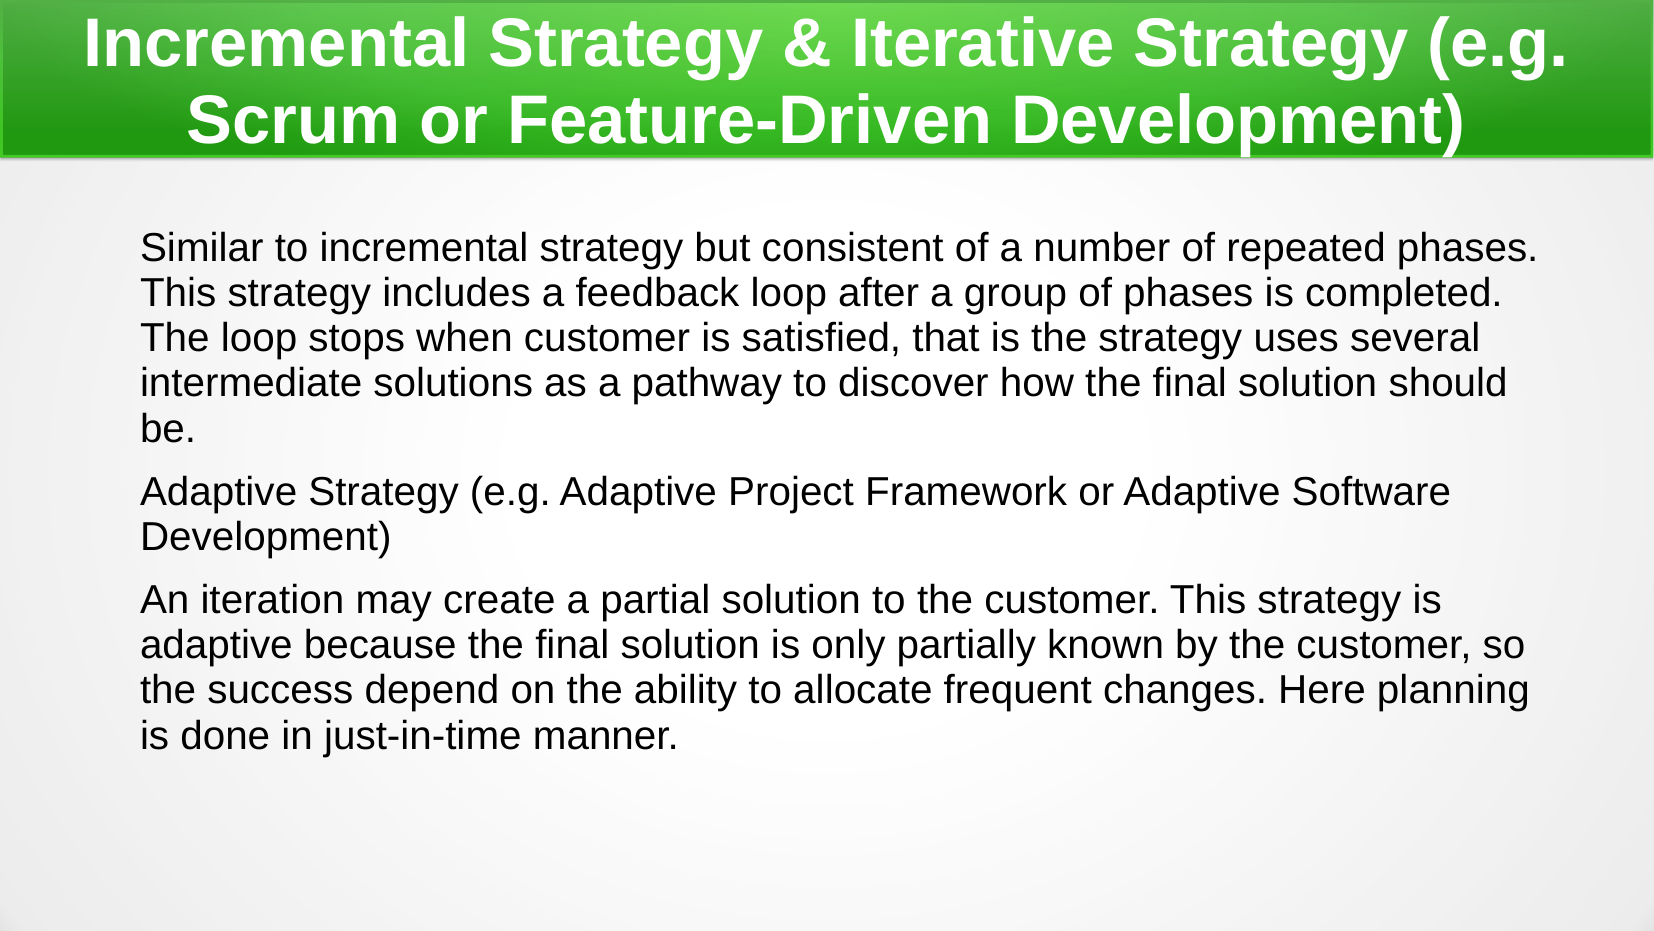

# Incremental Strategy & Iterative Strategy (e.g. Scrum or Feature-Driven Development)
Similar to incremental strategy but consistent of a number of repeated phases. This strategy includes a feedback loop after a group of phases is completed. The loop stops when customer is satisfied, that is the strategy uses several intermediate solutions as a pathway to discover how the final solution should be.
Adaptive Strategy (e.g. Adaptive Project Framework or Adaptive Software Development)
An iteration may create a partial solution to the customer. This strategy is adaptive because the final solution is only partially known by the customer, so the success depend on the ability to allocate frequent changes. Here planning is done in just-in-time manner.